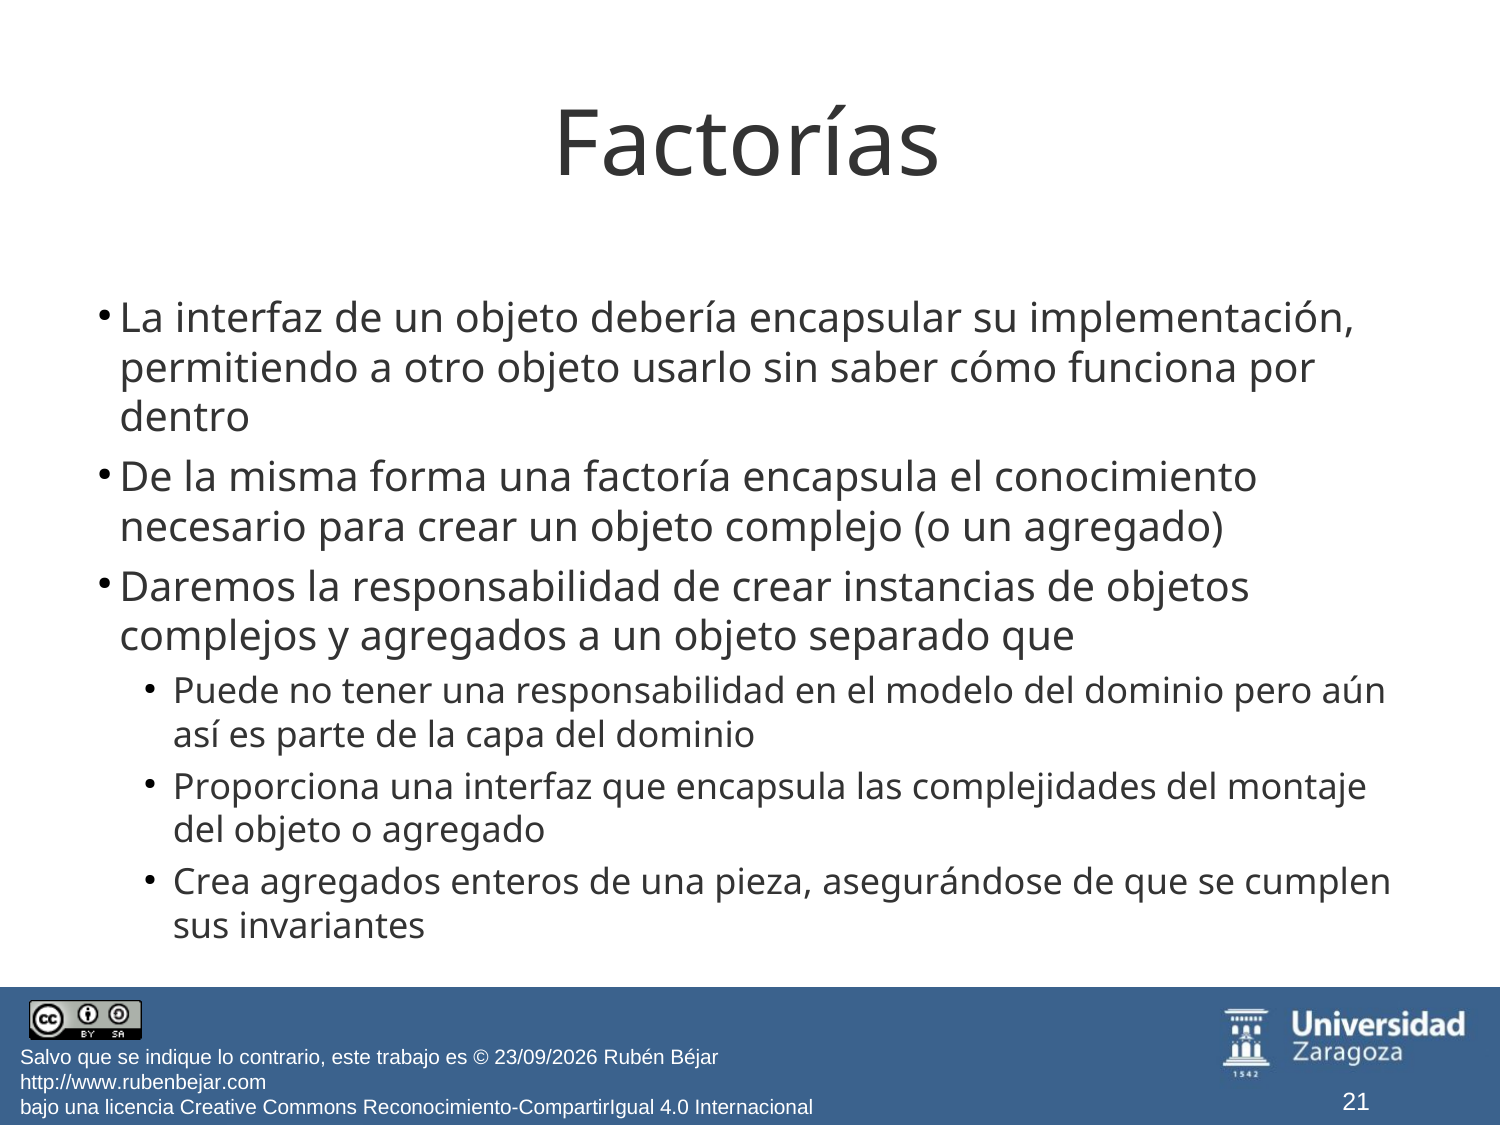

# Factorías
La interfaz de un objeto debería encapsular su implementación, permitiendo a otro objeto usarlo sin saber cómo funciona por dentro
De la misma forma una factoría encapsula el conocimiento necesario para crear un objeto complejo (o un agregado)
Daremos la responsabilidad de crear instancias de objetos complejos y agregados a un objeto separado que
Puede no tener una responsabilidad en el modelo del dominio pero aún así es parte de la capa del dominio
Proporciona una interfaz que encapsula las complejidades del montaje del objeto o agregado
Crea agregados enteros de una pieza, asegurándose de que se cumplen sus invariantes